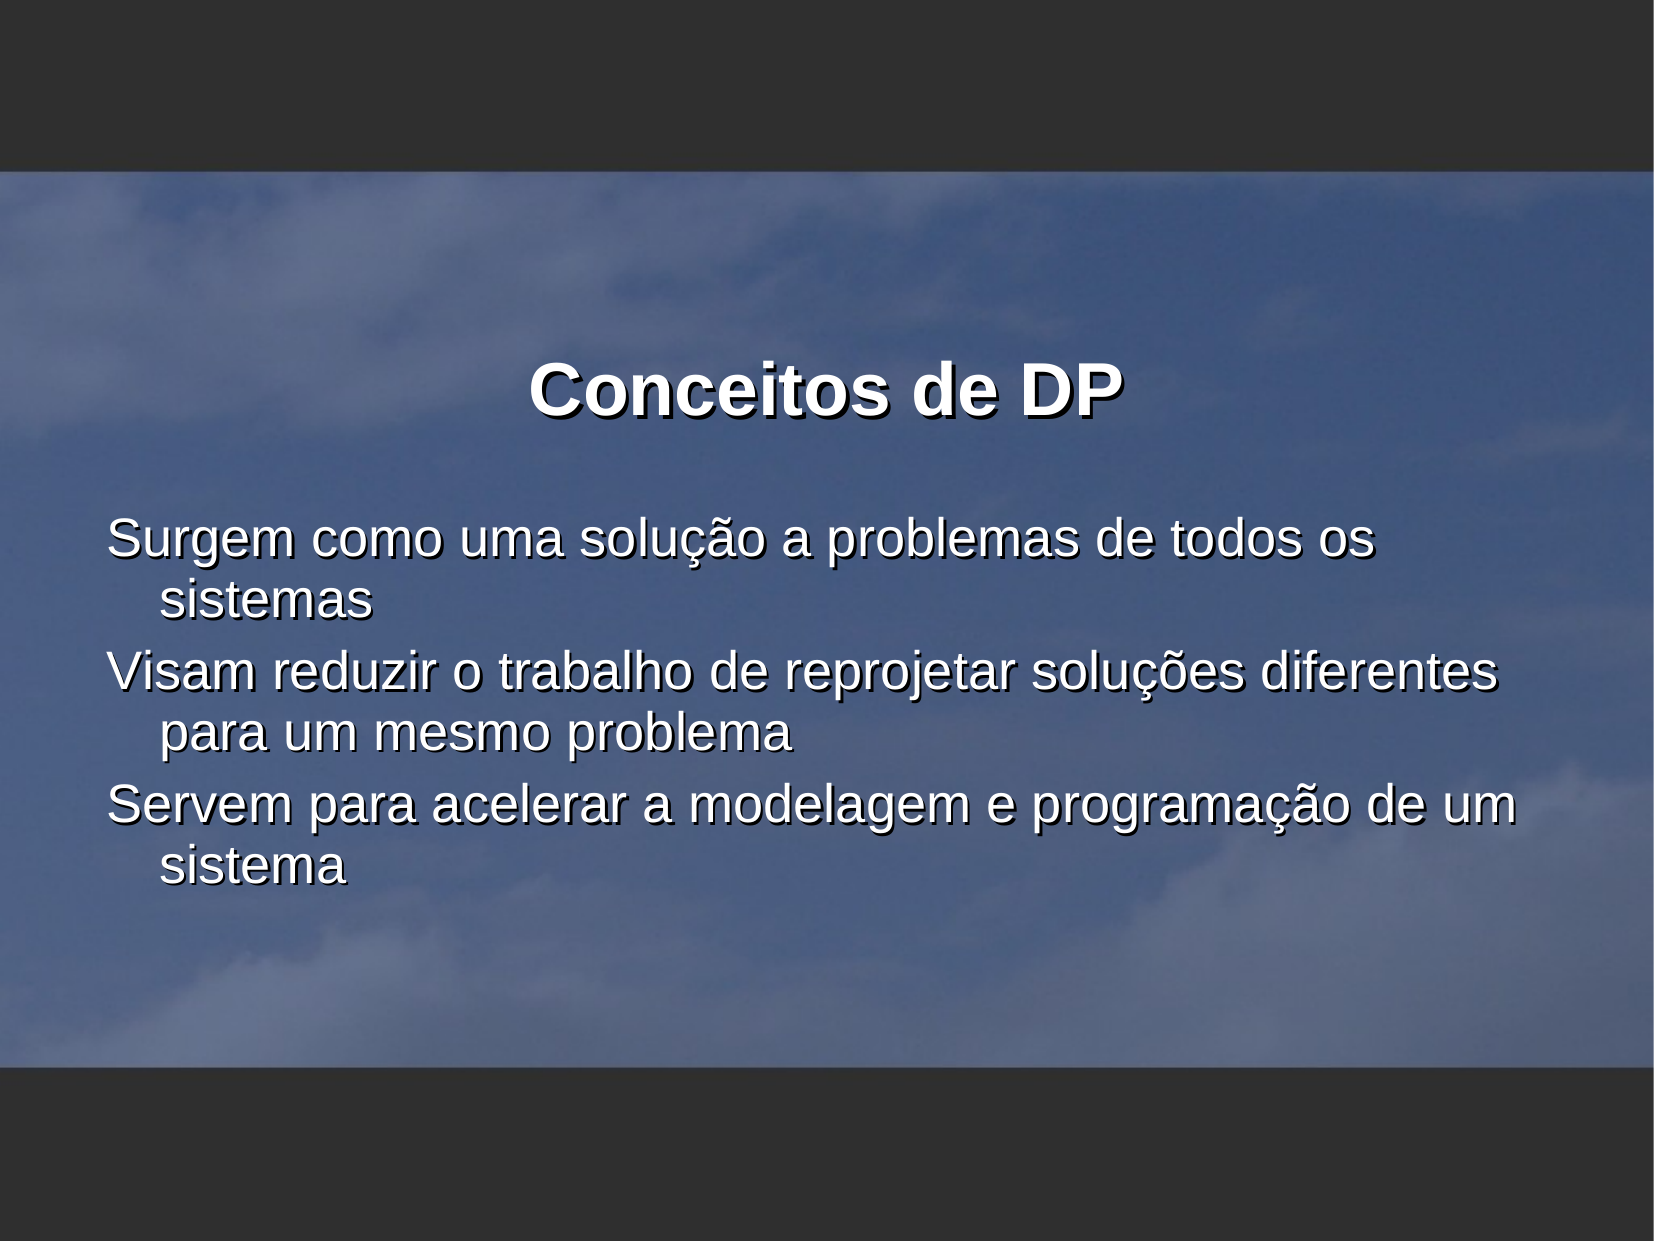

# Conceitos de DP
Surgem como uma solução a problemas de todos os sistemas
Visam reduzir o trabalho de reprojetar soluções diferentes para um mesmo problema
Servem para acelerar a modelagem e programação de um sistema